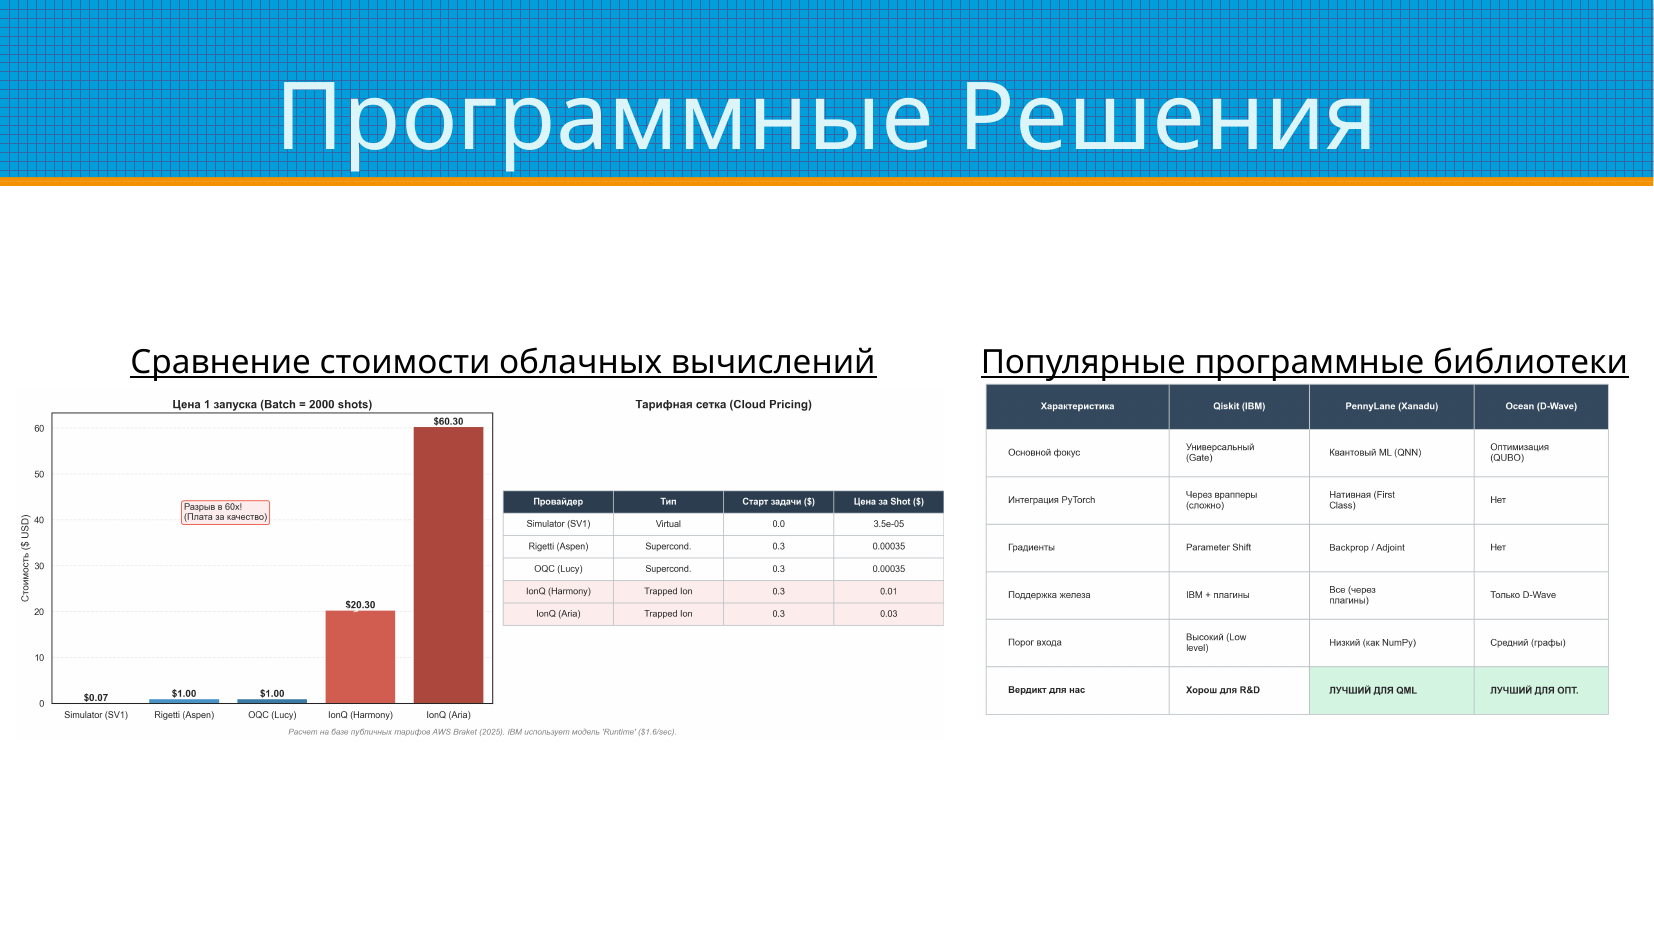

# Программные Решения
Популярные программные библиотеки
Сравнение стоимости облачных вычислений